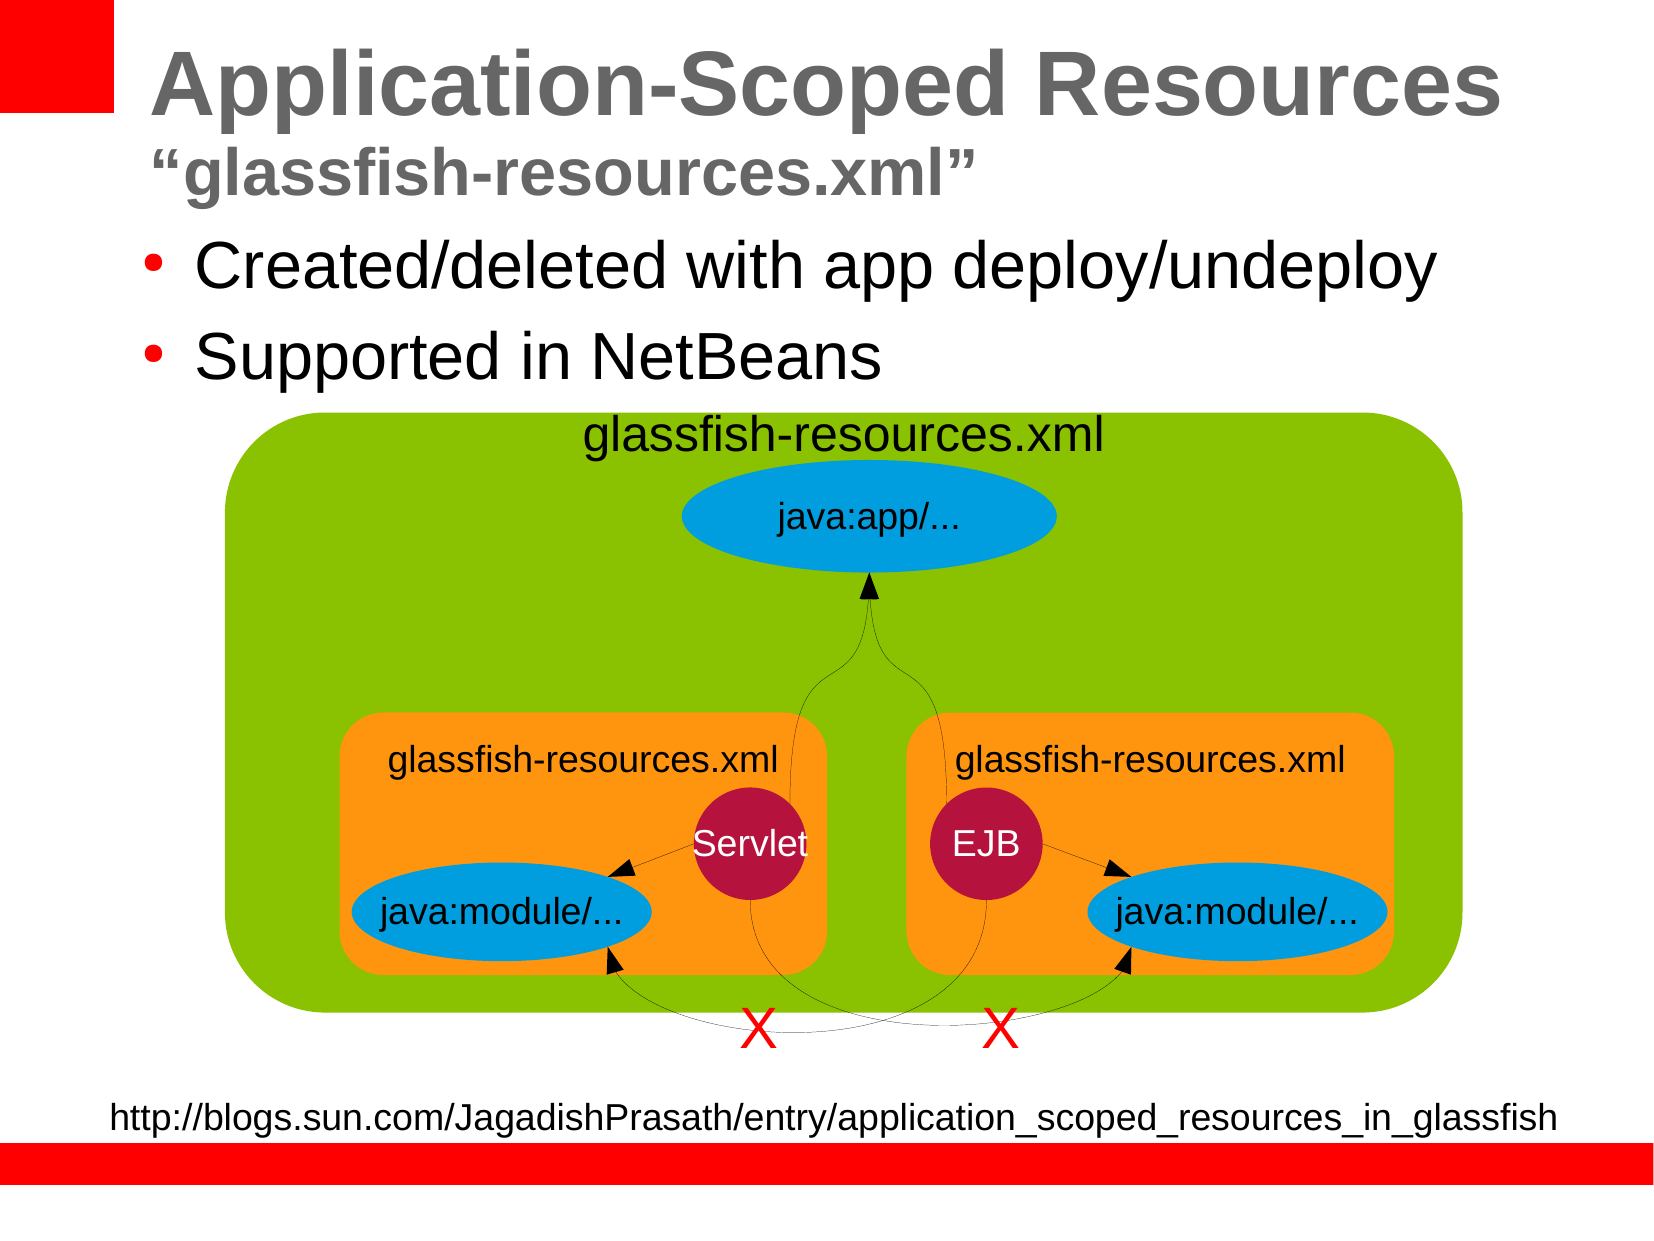

# Application-Scoped Resources “glassfish-resources.xml”
Created/deleted with app deploy/undeploy
Supported in NetBeans
glassfish-resources.xml
java:app/...
glassfish-resources.xml
glassfish-resources.xml
Servlet
EJB
java:module/...
java:module/...
X
X
http://blogs.sun.com/JagadishPrasath/entry/application_scoped_resources_in_glassfish